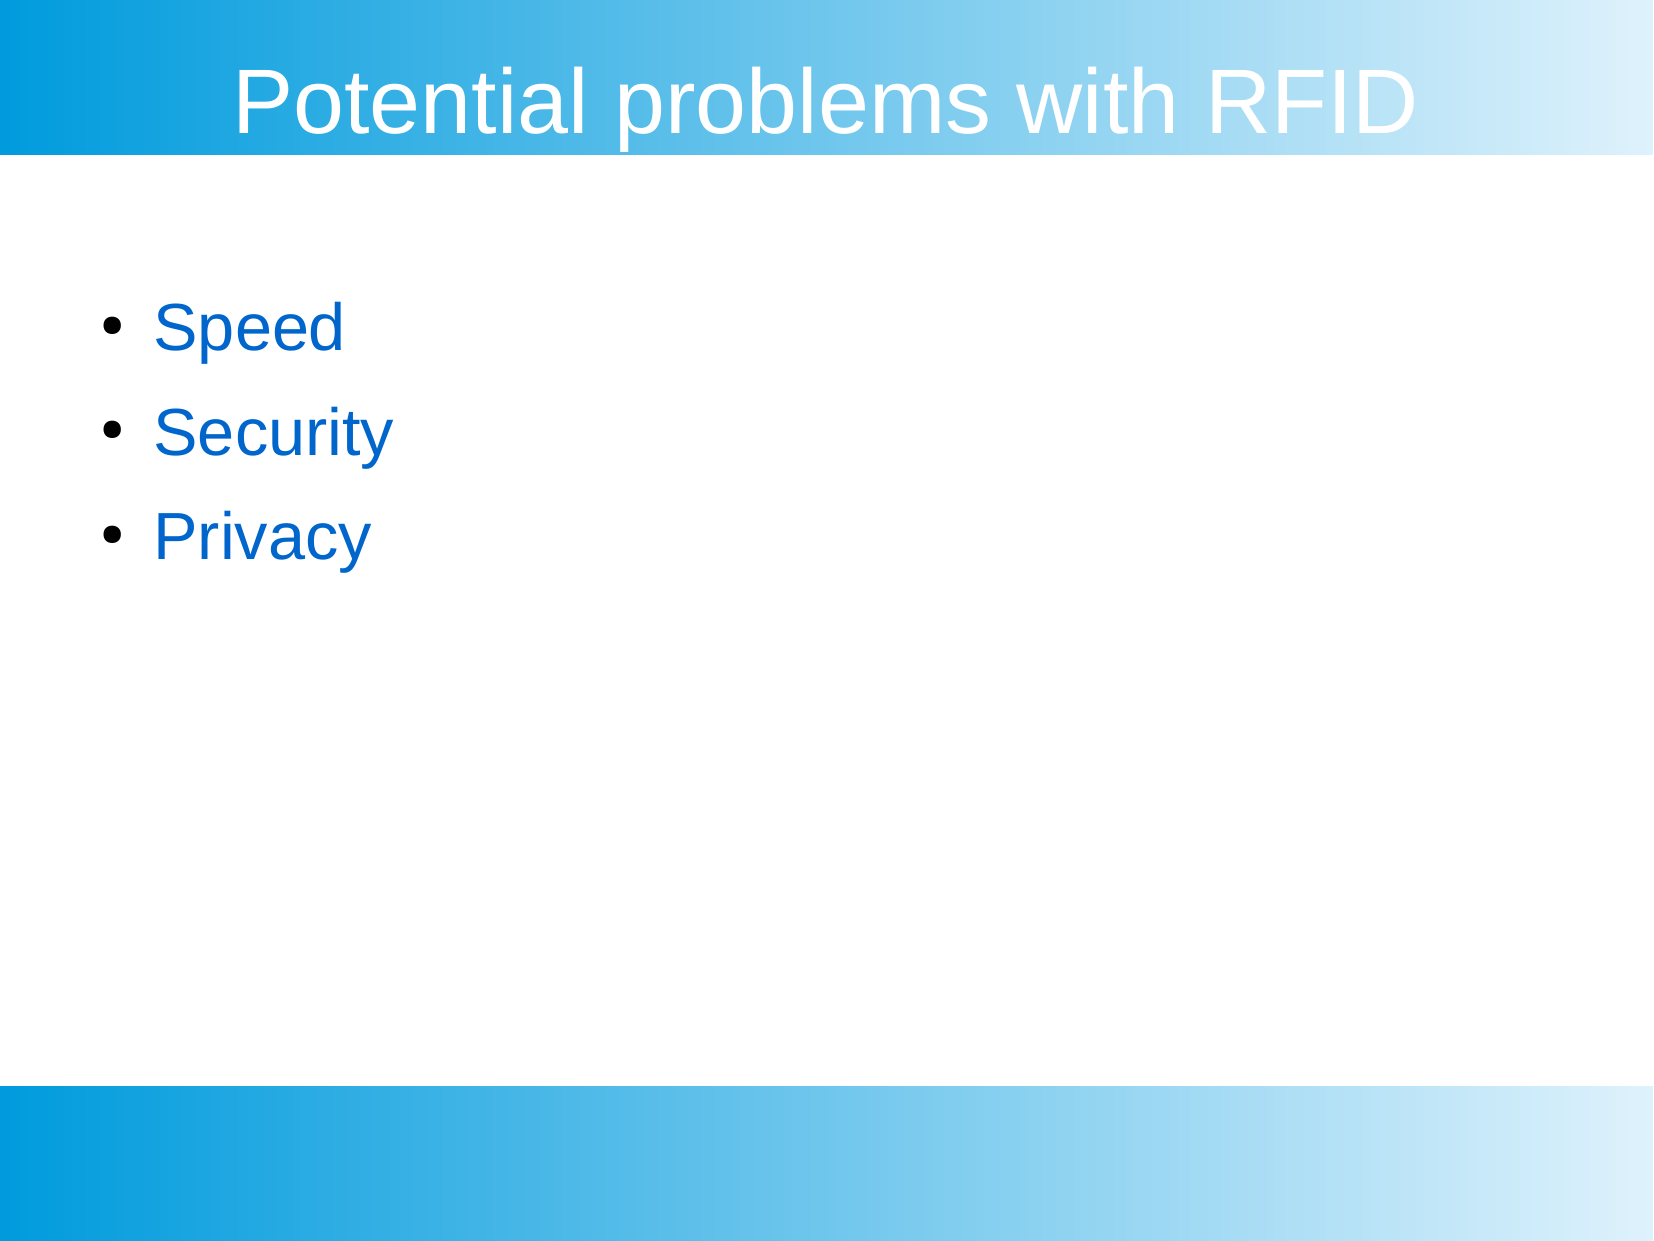

# Potential problems with RFID
Speed
Security
Privacy